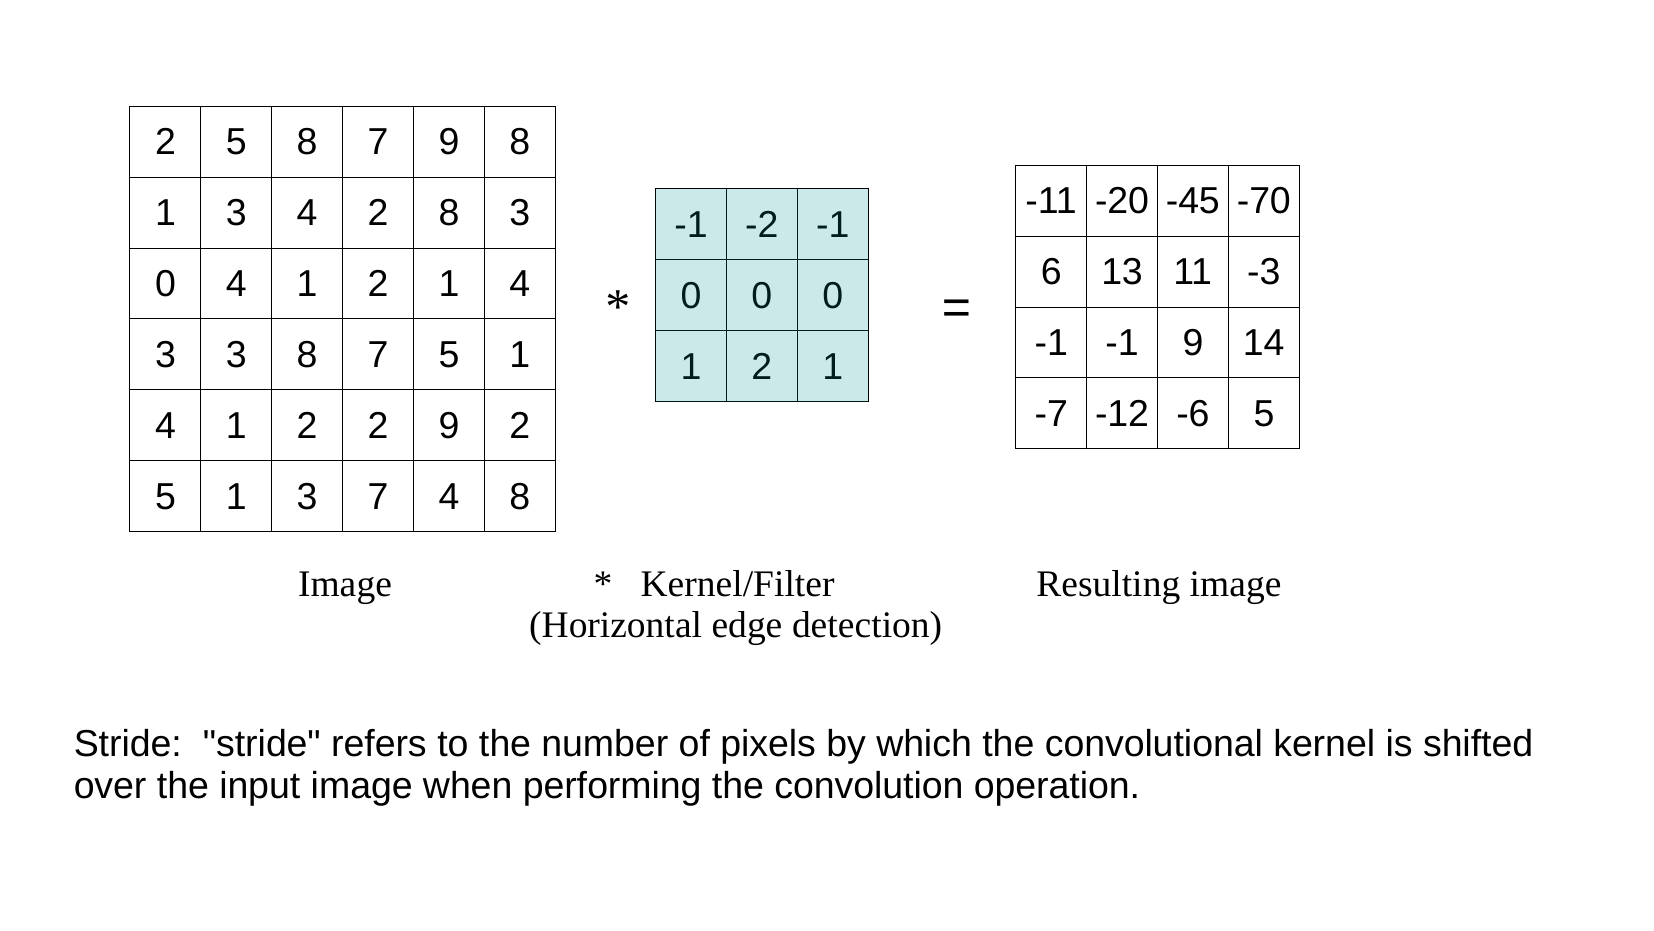

2
5
8
8
7
8
9
8
8
-11
-20
-45
-70
1
3
4
8
2
8
8
8
3
-1
-2
-1
6
13
11
-3
0
4
1
8
2
8
1
8
4
0
0
0
*
=
-1
-1
9
14
3
3
8
7
5
1
1
2
1
-7
-12
-6
5
4
1
2
2
9
2
5
1
3
7
4
8
Image 		* Kernel/Filter			Resulting image
			 (Horizontal edge detection)
Stride: "stride" refers to the number of pixels by which the convolutional kernel is shifted over the input image when performing the convolution operation.